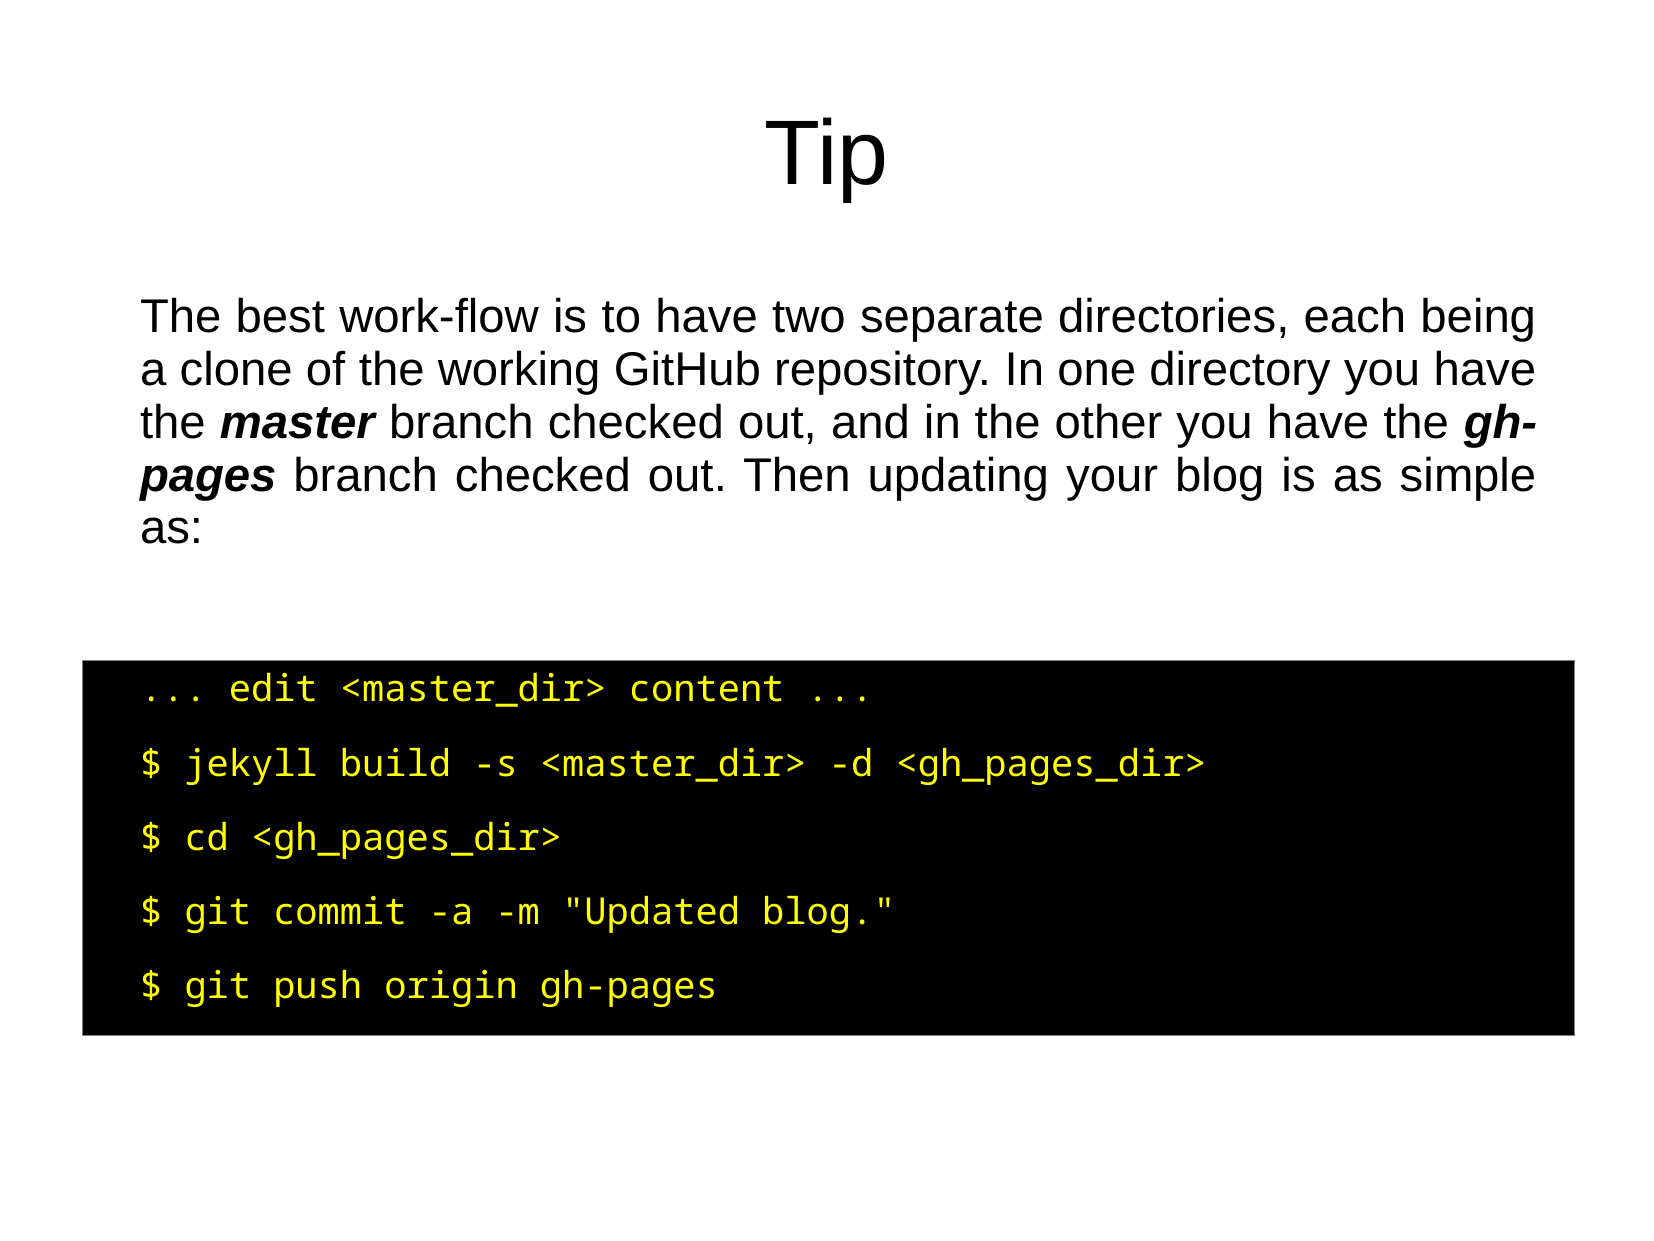

# Tip
The best work-flow is to have two separate directories, each being a clone of the working GitHub repository. In one directory you have the master branch checked out, and in the other you have the gh-pages branch checked out. Then updating your blog is as simple as:
... edit <master_dir> content ...
$ jekyll build -s <master_dir> -d <gh_pages_dir>
$ cd <gh_pages_dir>
$ git commit -a -m "Updated blog."
$ git push origin gh-pages